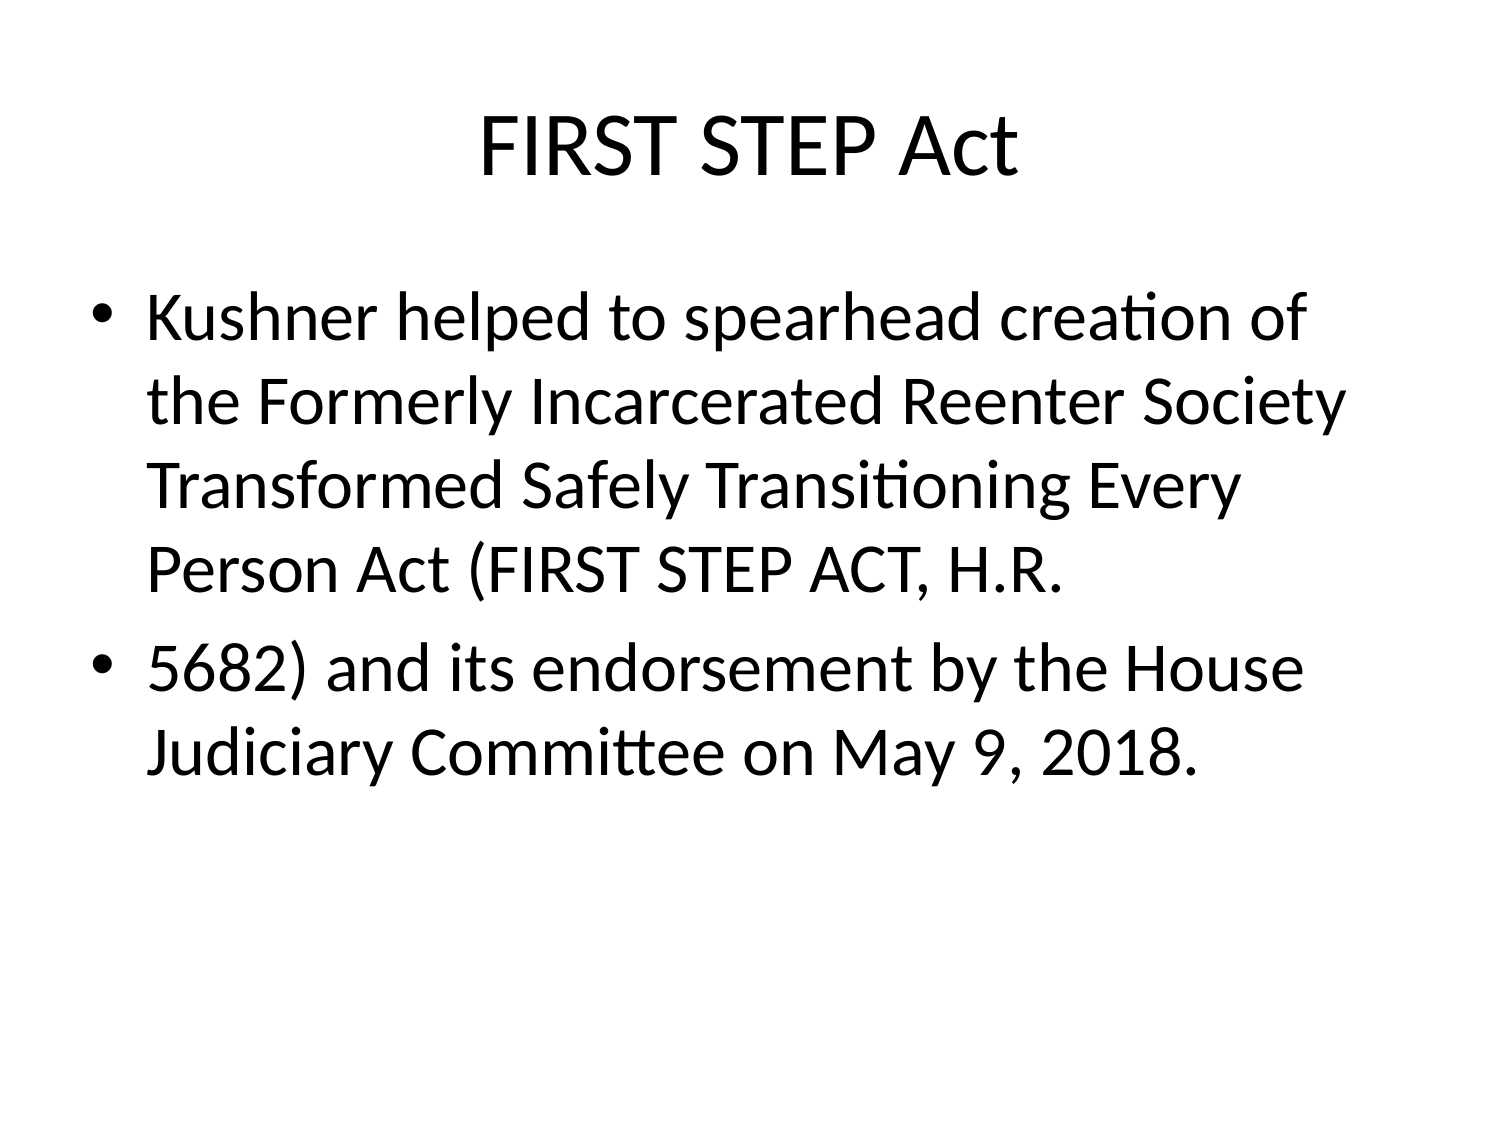

# FIRST STEP Act
Kushner helped to spearhead creation of the Formerly Incarcerated Reenter Society Transformed Safely Transitioning Every Person Act (FIRST STEP ACT, H.R.
5682) and its endorsement by the House Judiciary Committee on May 9, 2018.